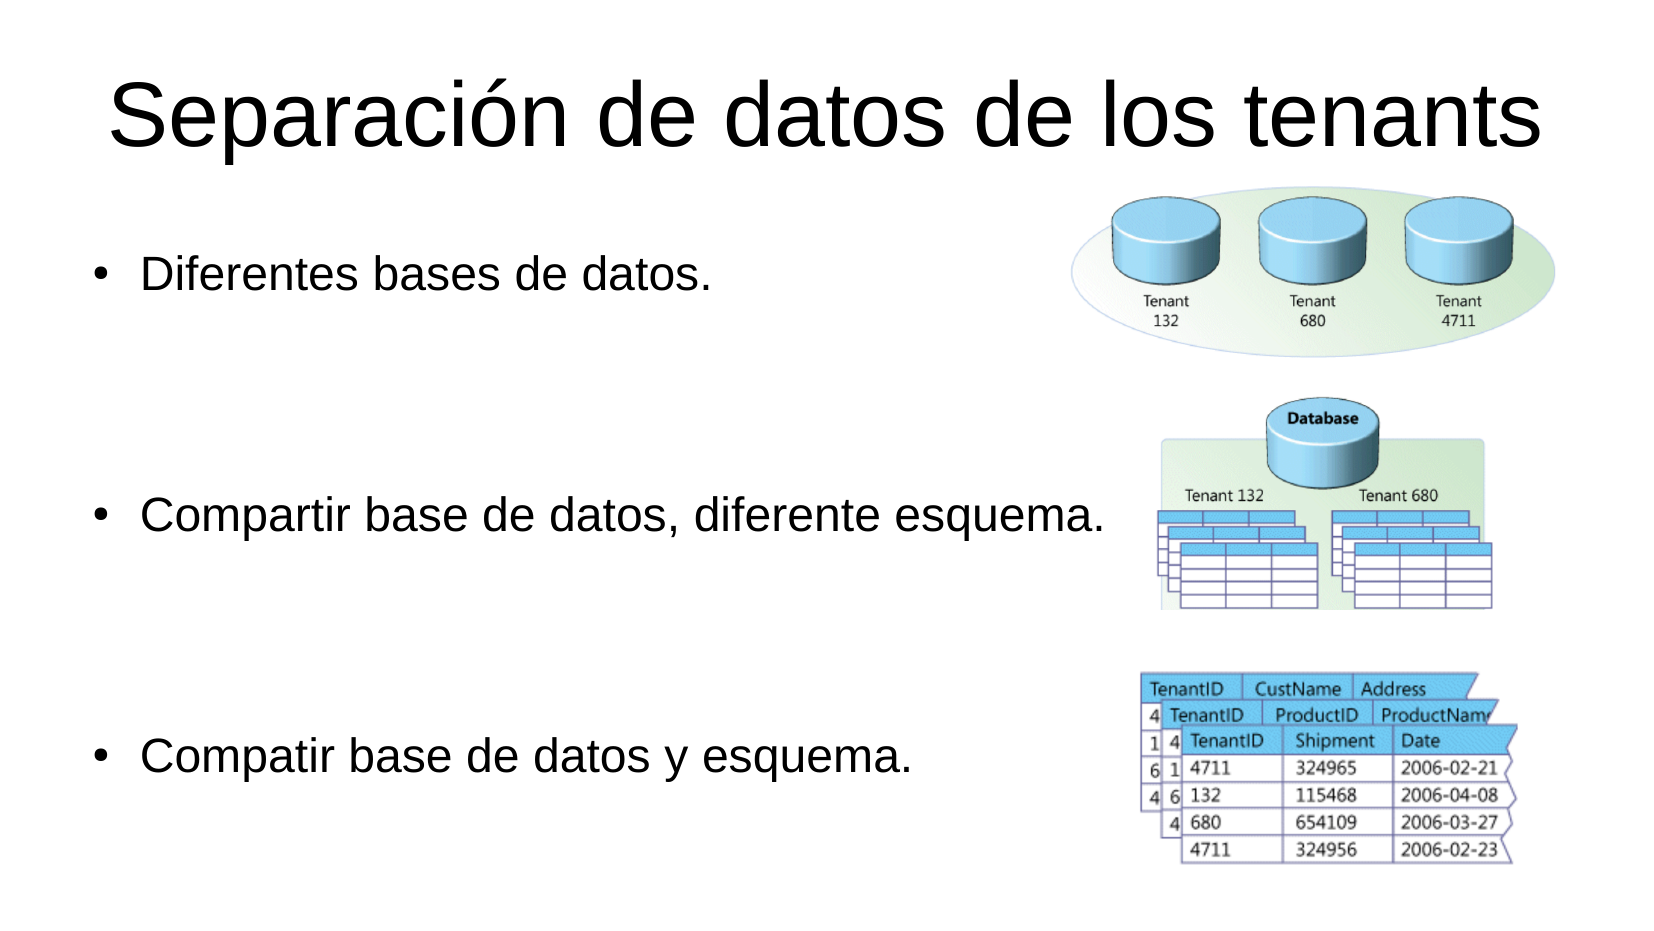

# Separación de datos de los tenants
Diferentes bases de datos.
Compartir base de datos, diferente esquema.
Compatir base de datos y esquema.